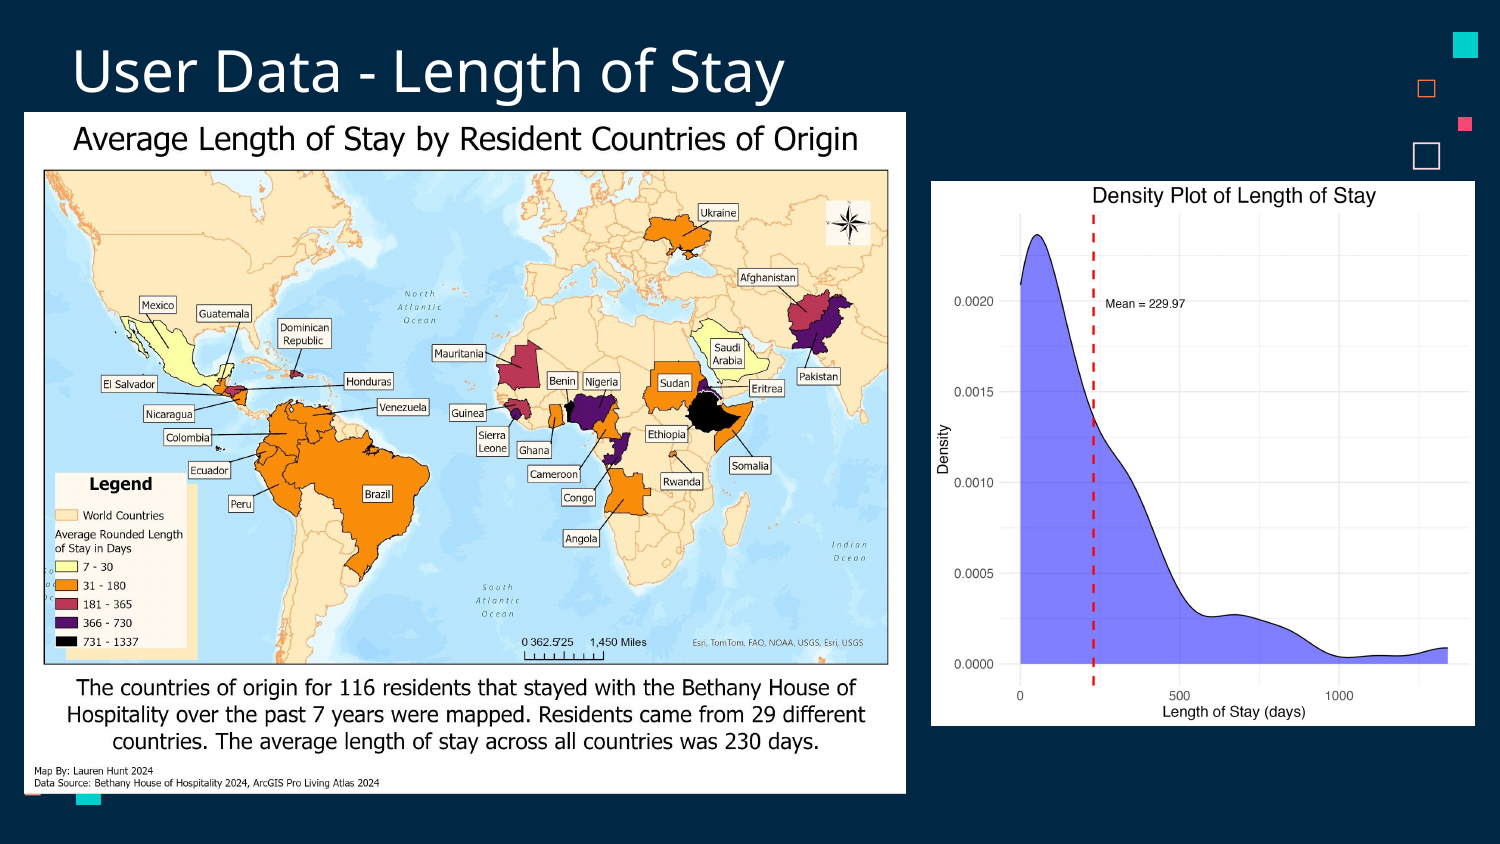

# User Data - Length of Stay